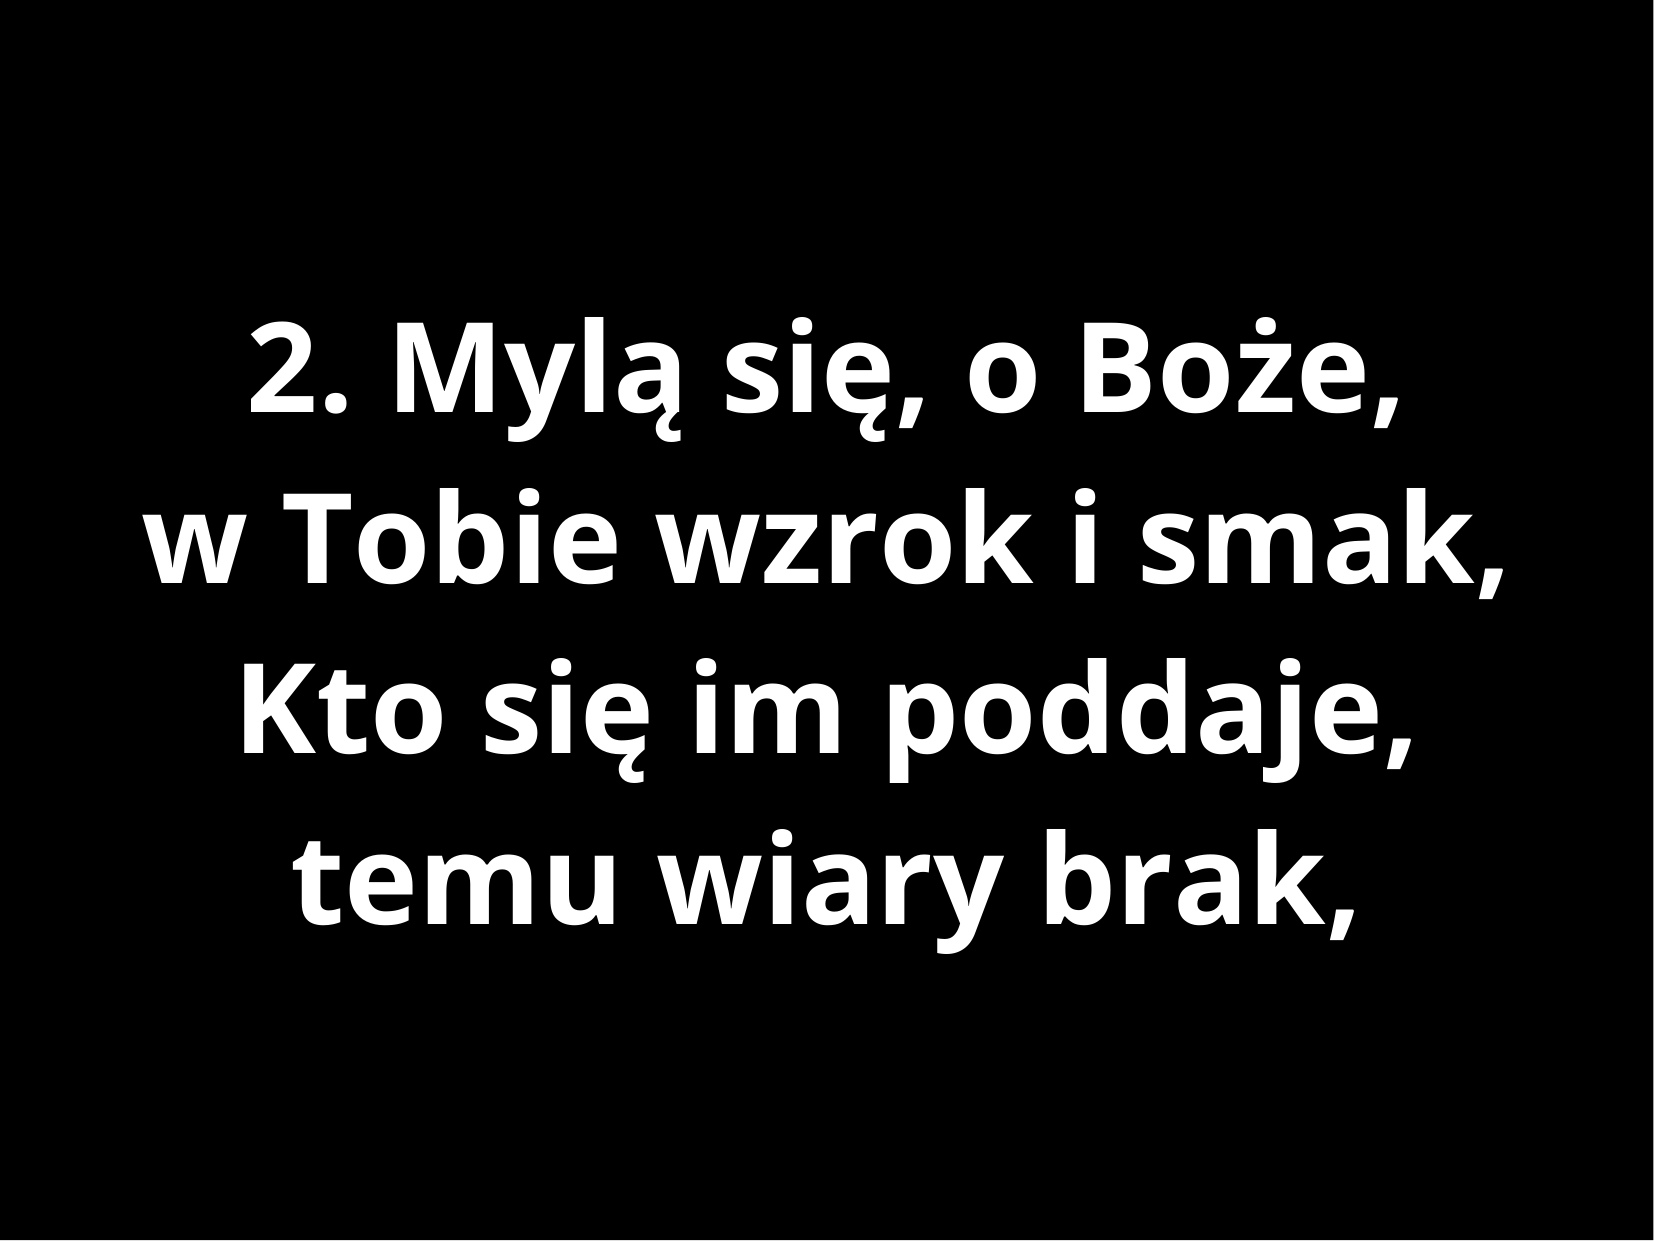

# 2. Mylą się, o Boże, w Tobie wzrok i smak, Kto się im poddaje, temu wiary brak,